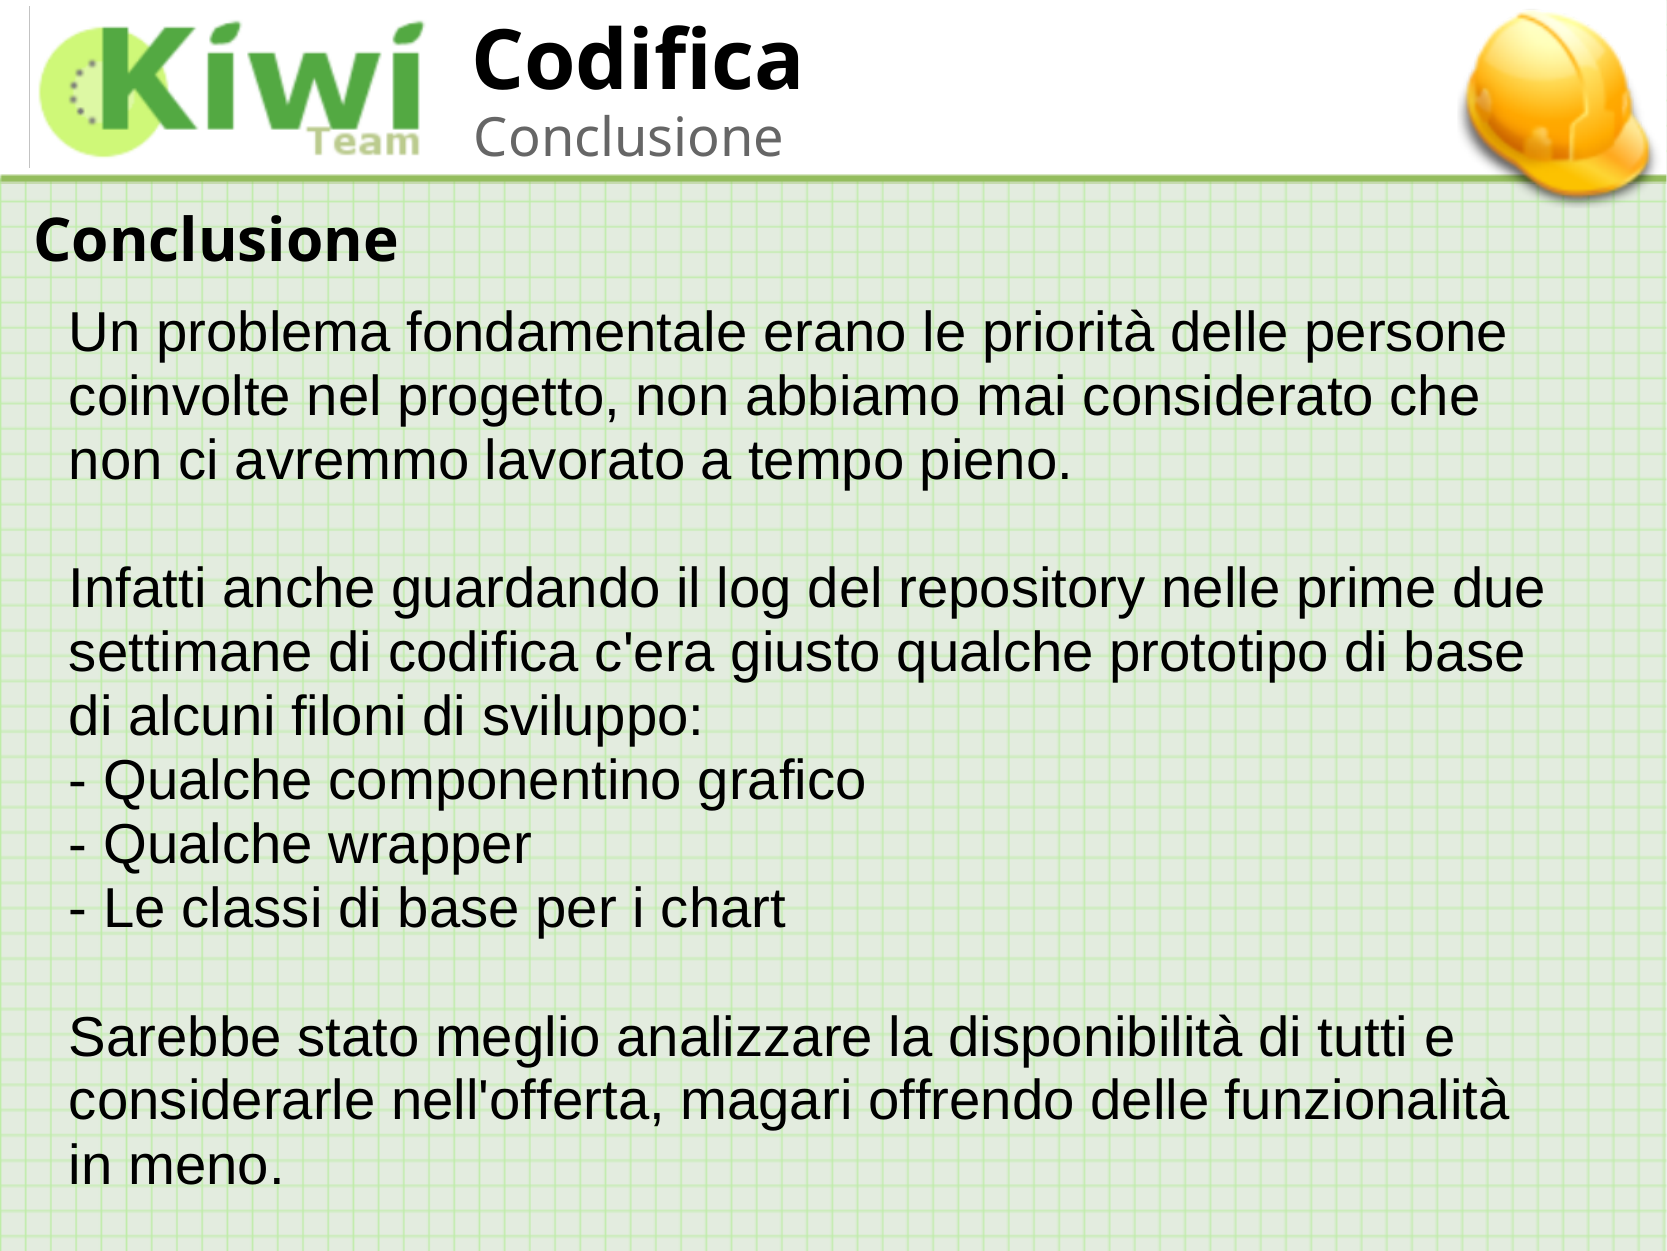

# Codifica
Conclusione
Conclusione
Un problema fondamentale erano le priorità delle persone coinvolte nel progetto, non abbiamo mai considerato che non ci avremmo lavorato a tempo pieno.
Infatti anche guardando il log del repository nelle prime due settimane di codifica c'era giusto qualche prototipo di base di alcuni filoni di sviluppo:
- Qualche componentino grafico
- Qualche wrapper
- Le classi di base per i chart
Sarebbe stato meglio analizzare la disponibilità di tutti e considerarle nell'offerta, magari offrendo delle funzionalità in meno.